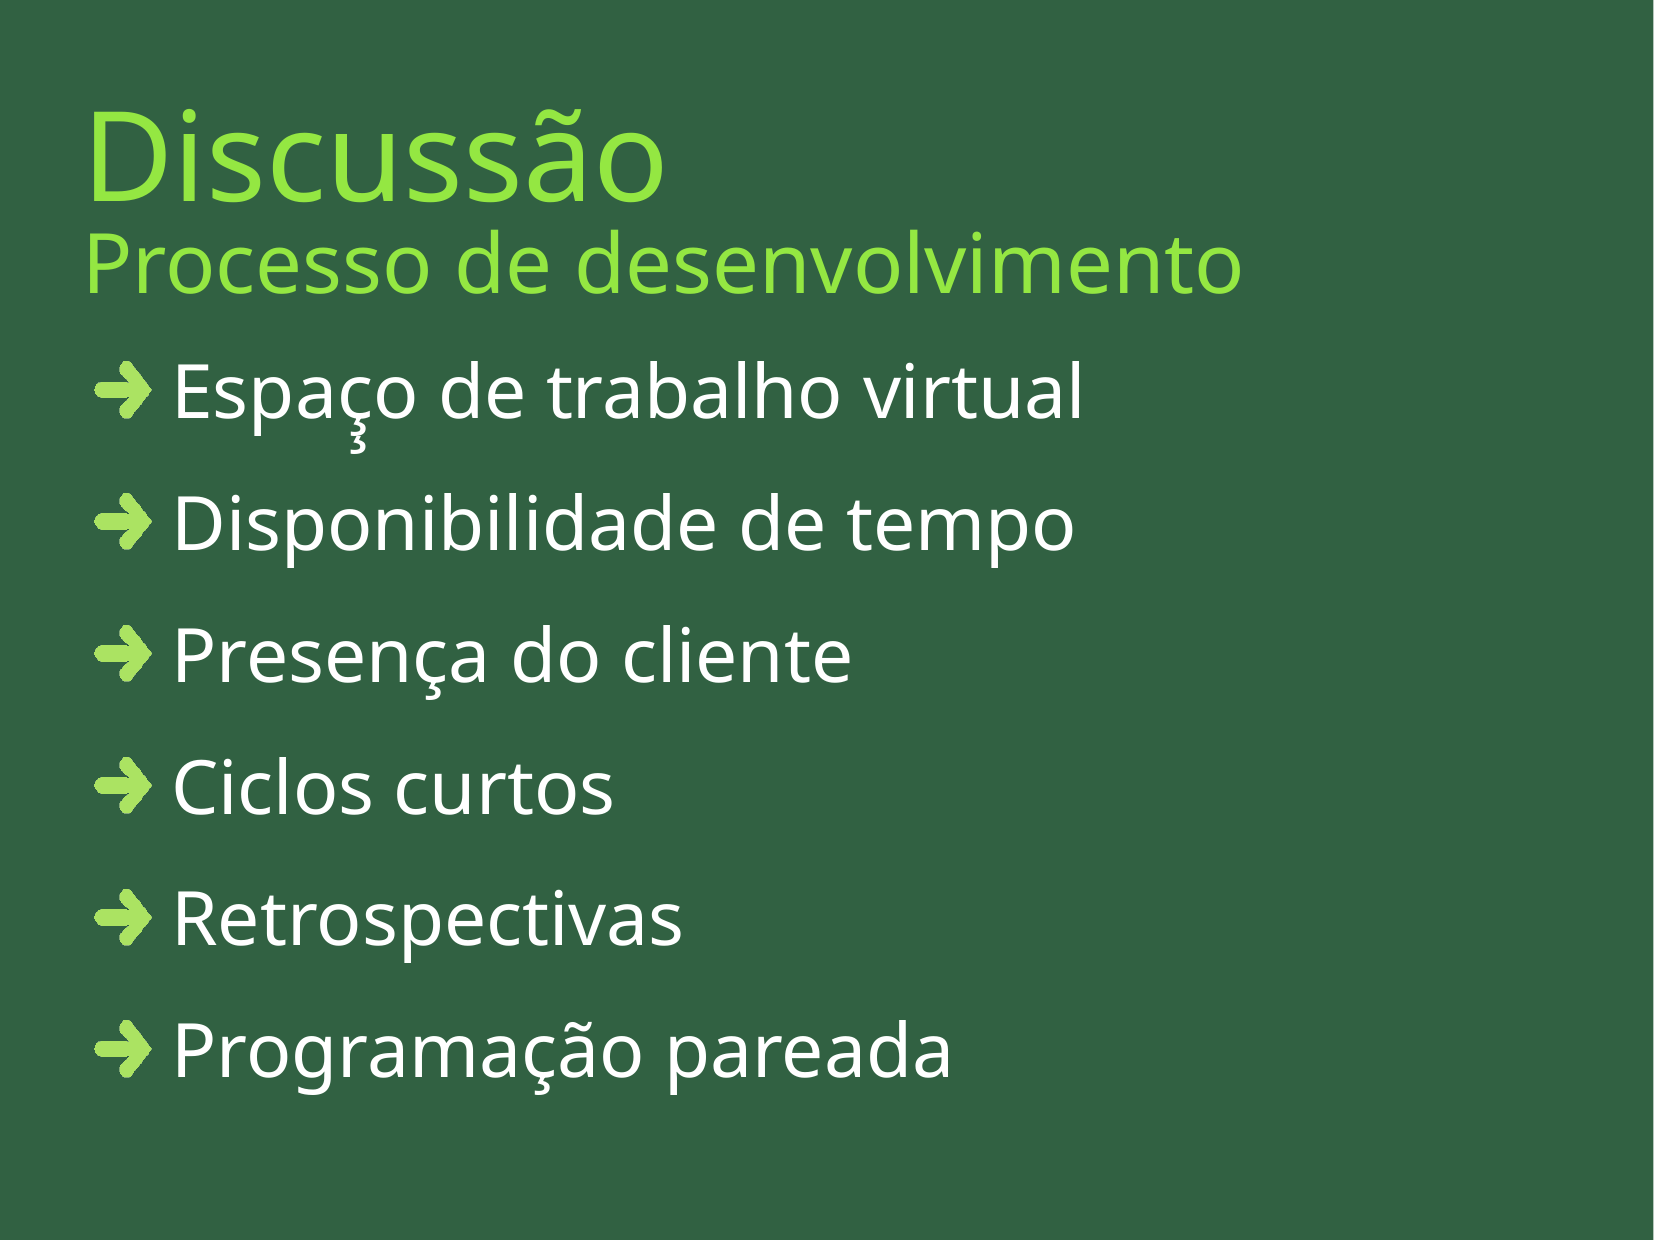

# Discussão
Processo de desenvolvimento
 Espaç̧o de trabalho virtual
 Disponibilidade de tempo
 Presença do cliente
 Ciclos curtos
 Retrospectivas
 Programação pareada